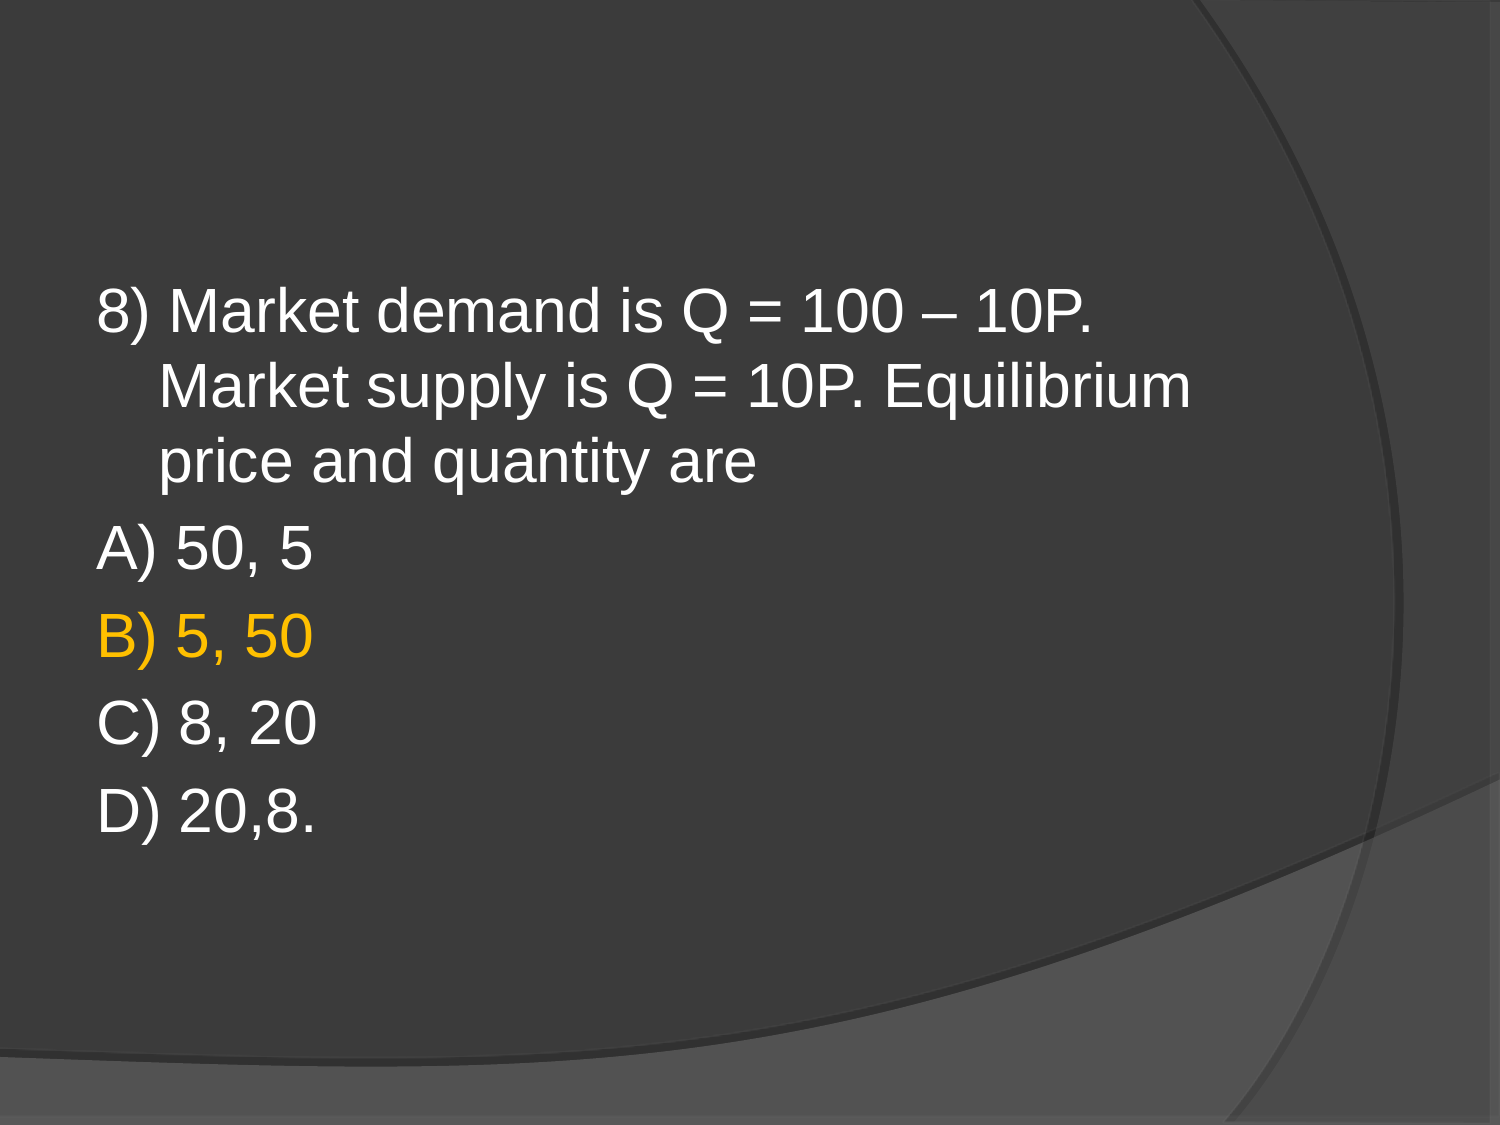

#
8) Market demand is Q = 100 – 10P. Market supply is Q = 10P. Equilibrium price and quantity are
A) 50, 5
B) 5, 50
C) 8, 20
D) 20,8.